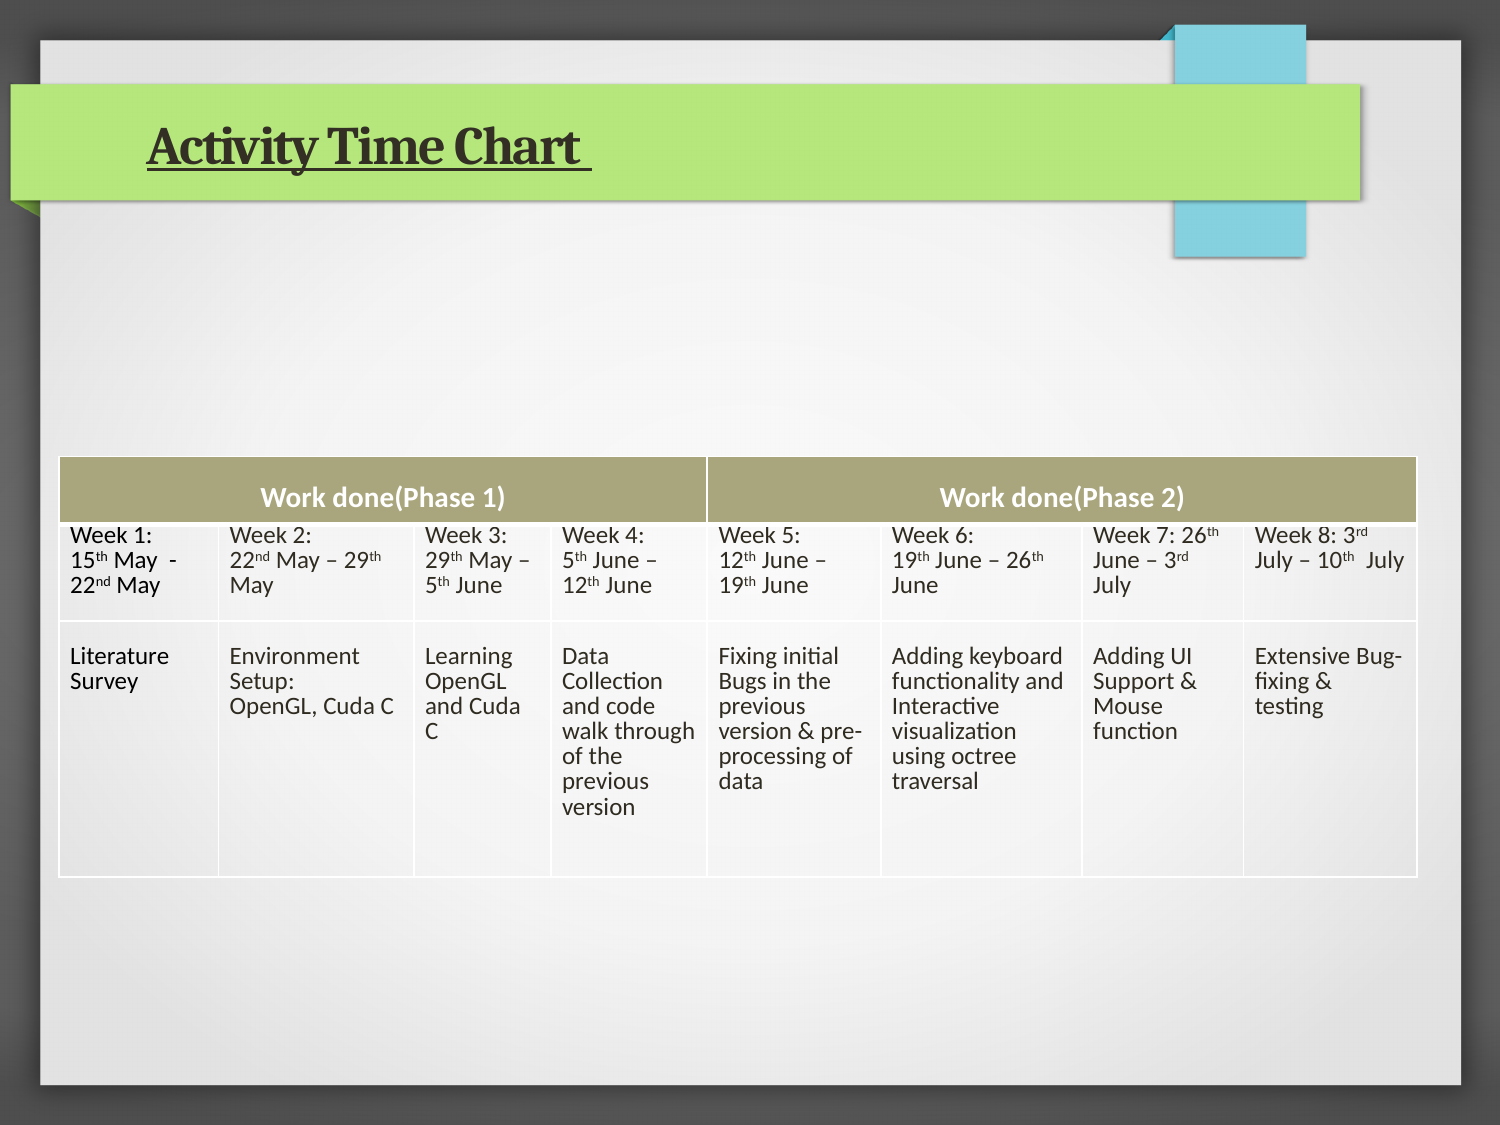

# Activity Time Chart
| Work done(Phase 1) | | | | Work done(Phase 2) | | | |
| --- | --- | --- | --- | --- | --- | --- | --- |
| Week 1: 15th May - 22nd May | Week 2: 22nd May – 29th May | Week 3: 29th May – 5th June | Week 4: 5th June – 12th June | Week 5: 12th June – 19th June | Week 6: 19th June – 26th June | Week 7: 26th June – 3rd July | Week 8: 3rd July – 10th July |
| Literature Survey | Environment Setup: OpenGL, Cuda C | Learning OpenGL and Cuda C | Data Collection and code walk through of the previous version | Fixing initial Bugs in the previous version & pre-processing of data | Adding keyboard functionality and Interactive visualization using octree traversal | Adding UI Support & Mouse function | Extensive Bug-fixing & testing |